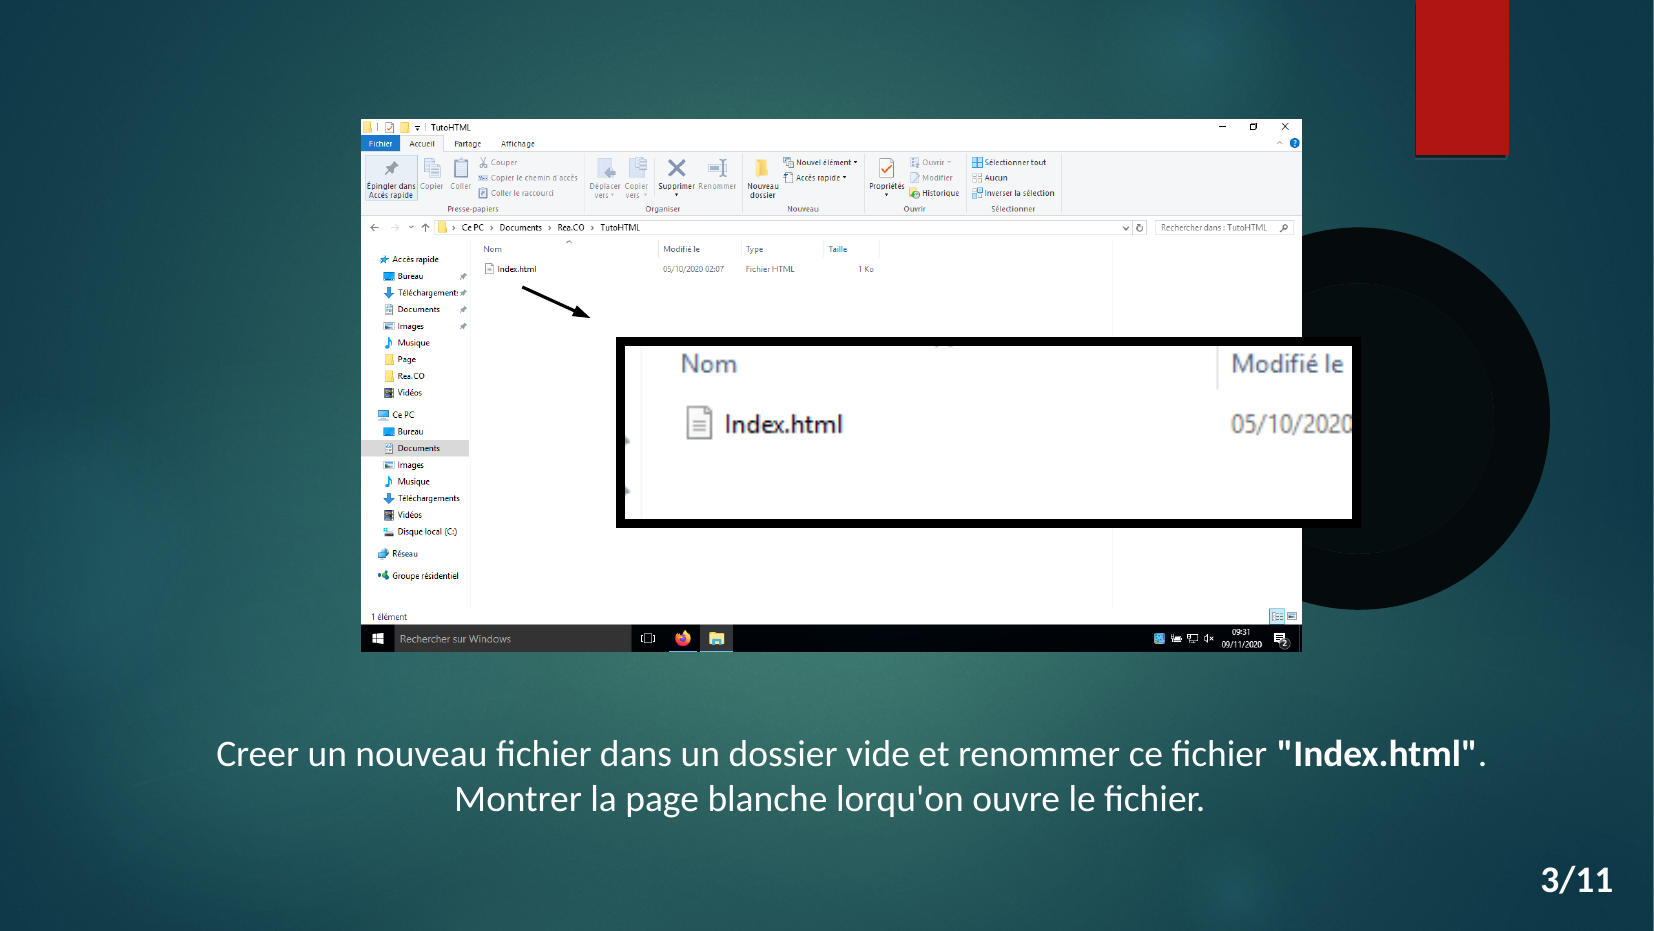

Creer un nouveau fichier dans un dossier vide et renommer ce fichier "Index.html".
                            Montrer la page blanche lorqu'on ouvre le fichier.
3/11